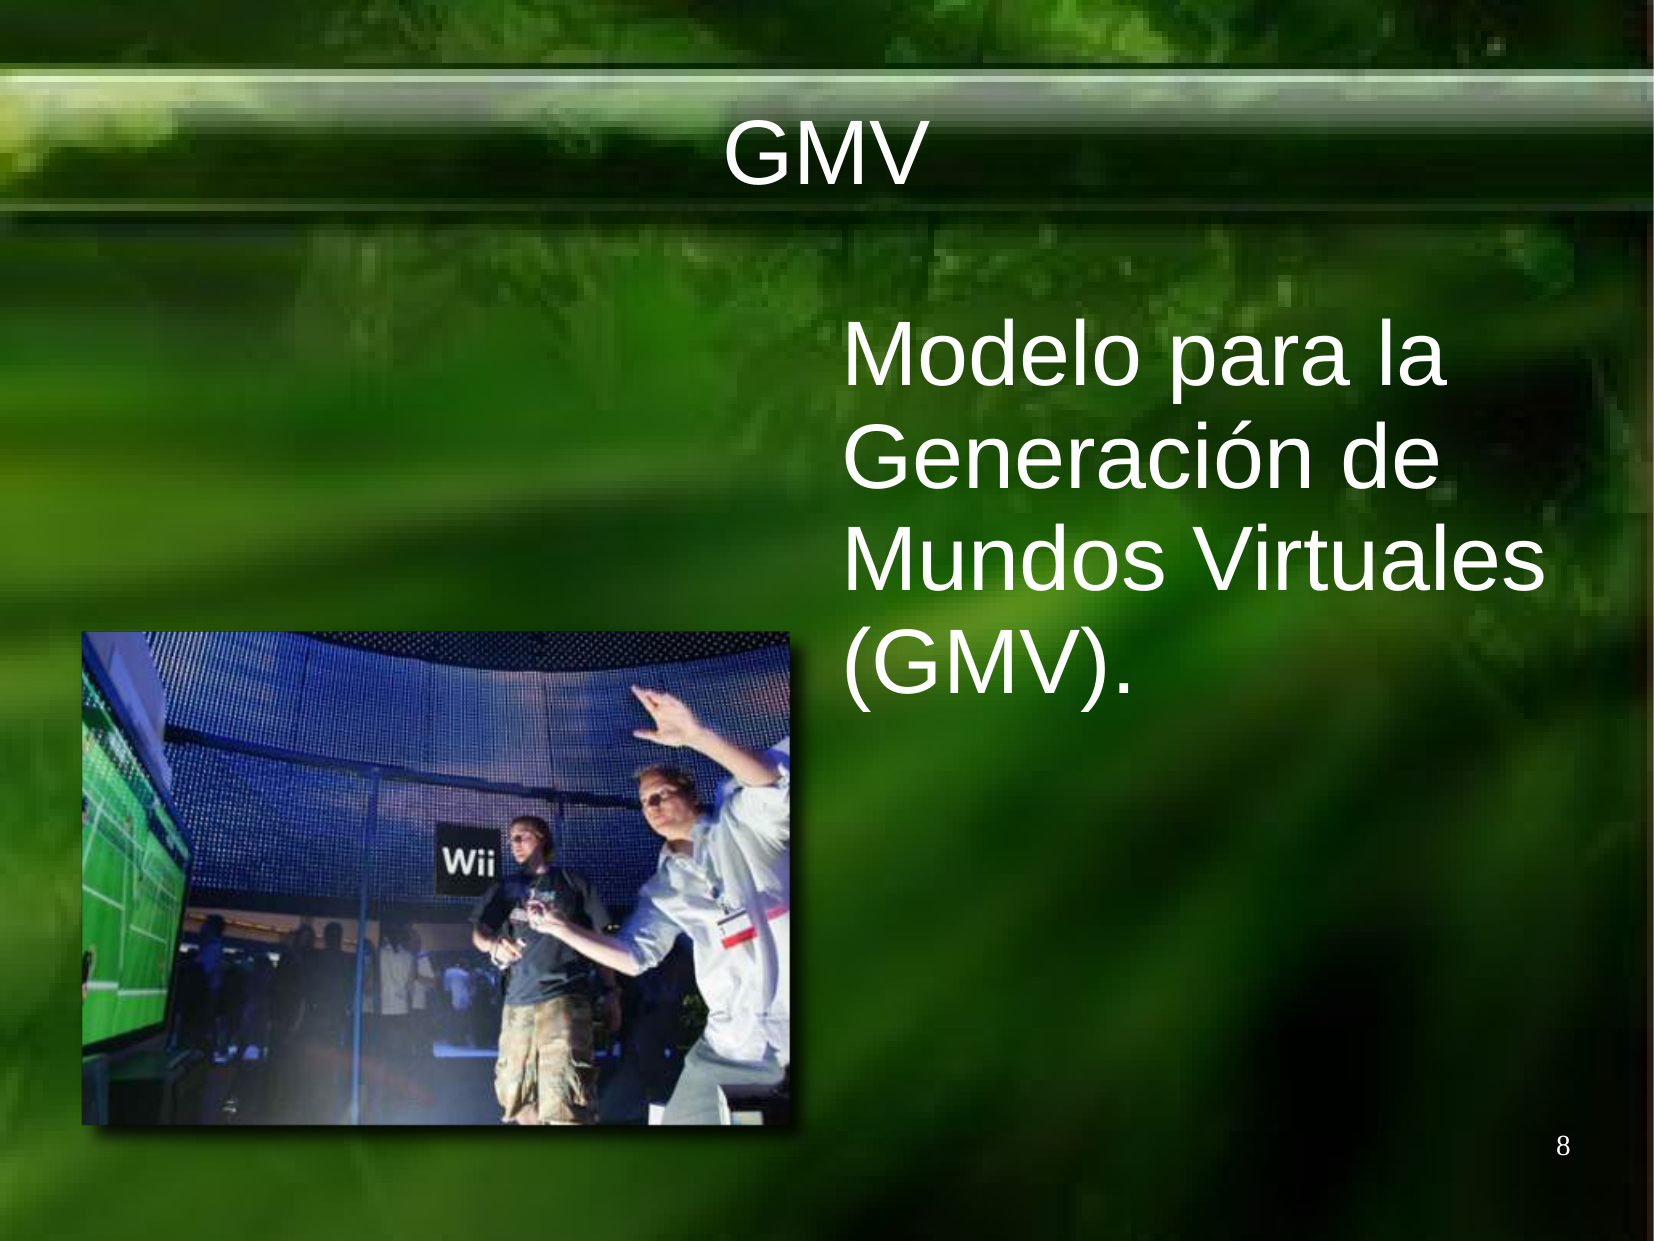

# GMV
Modelo para la Generación de Mundos Virtuales (GMV).
8